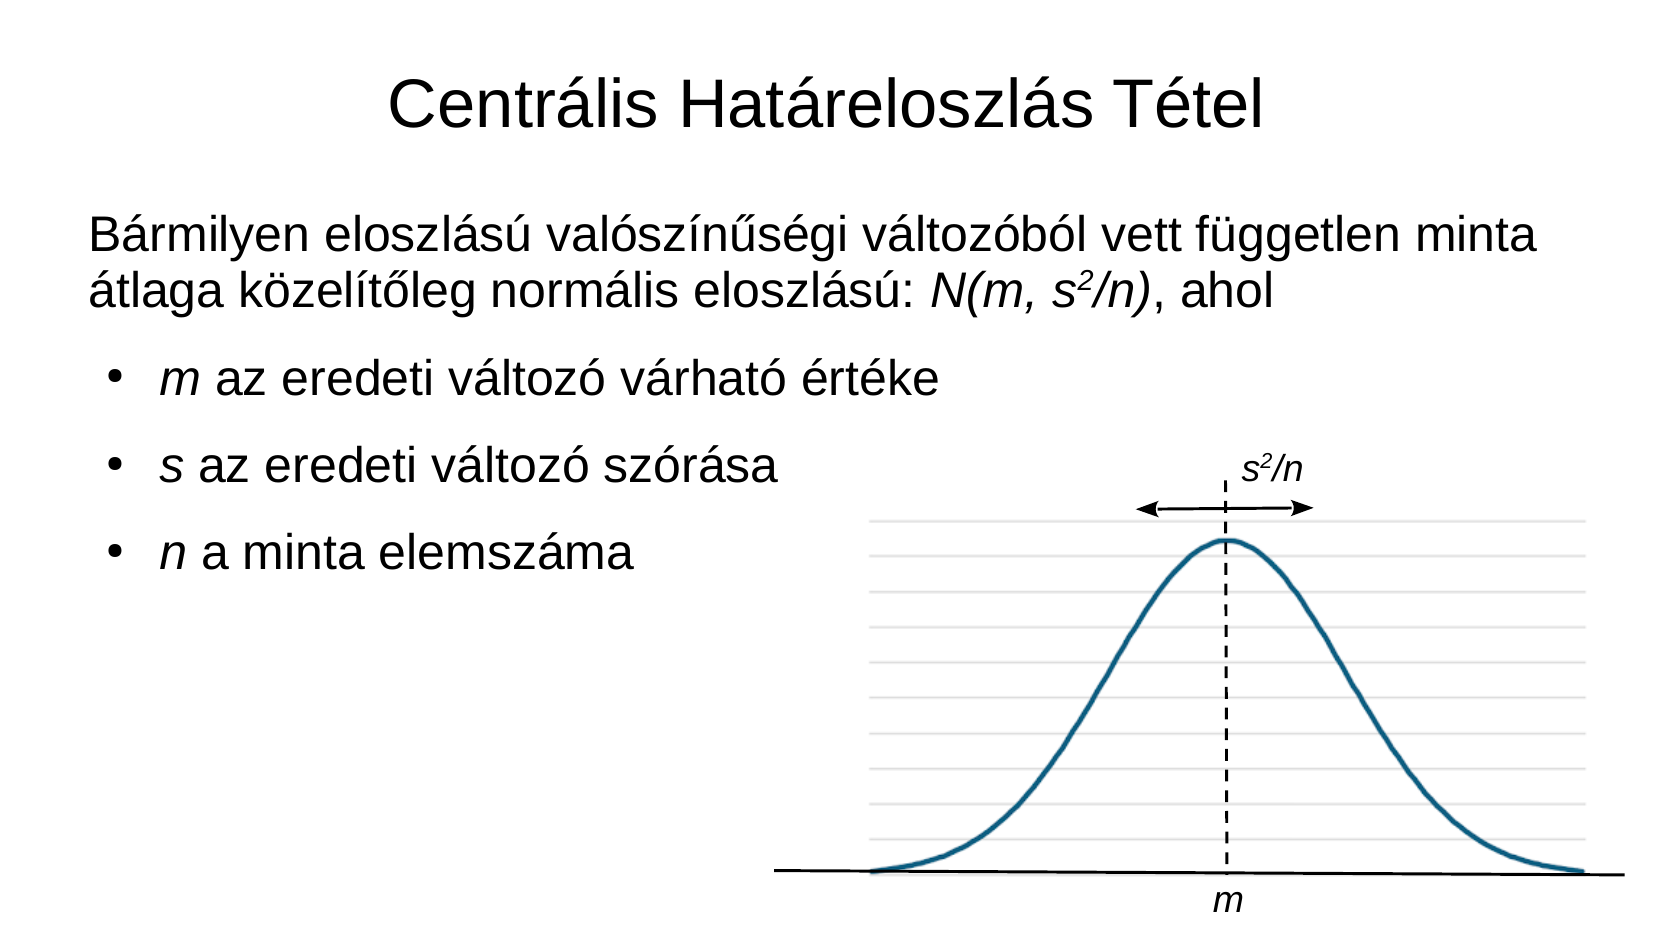

# Centrális Határeloszlás Tétel
Bármilyen eloszlású valószínűségi változóból vett független minta átlaga közelítőleg normális eloszlású: N(m, s2/n), ahol
m az eredeti változó várható értéke
s az eredeti változó szórása
n a minta elemszáma
s2/n
m